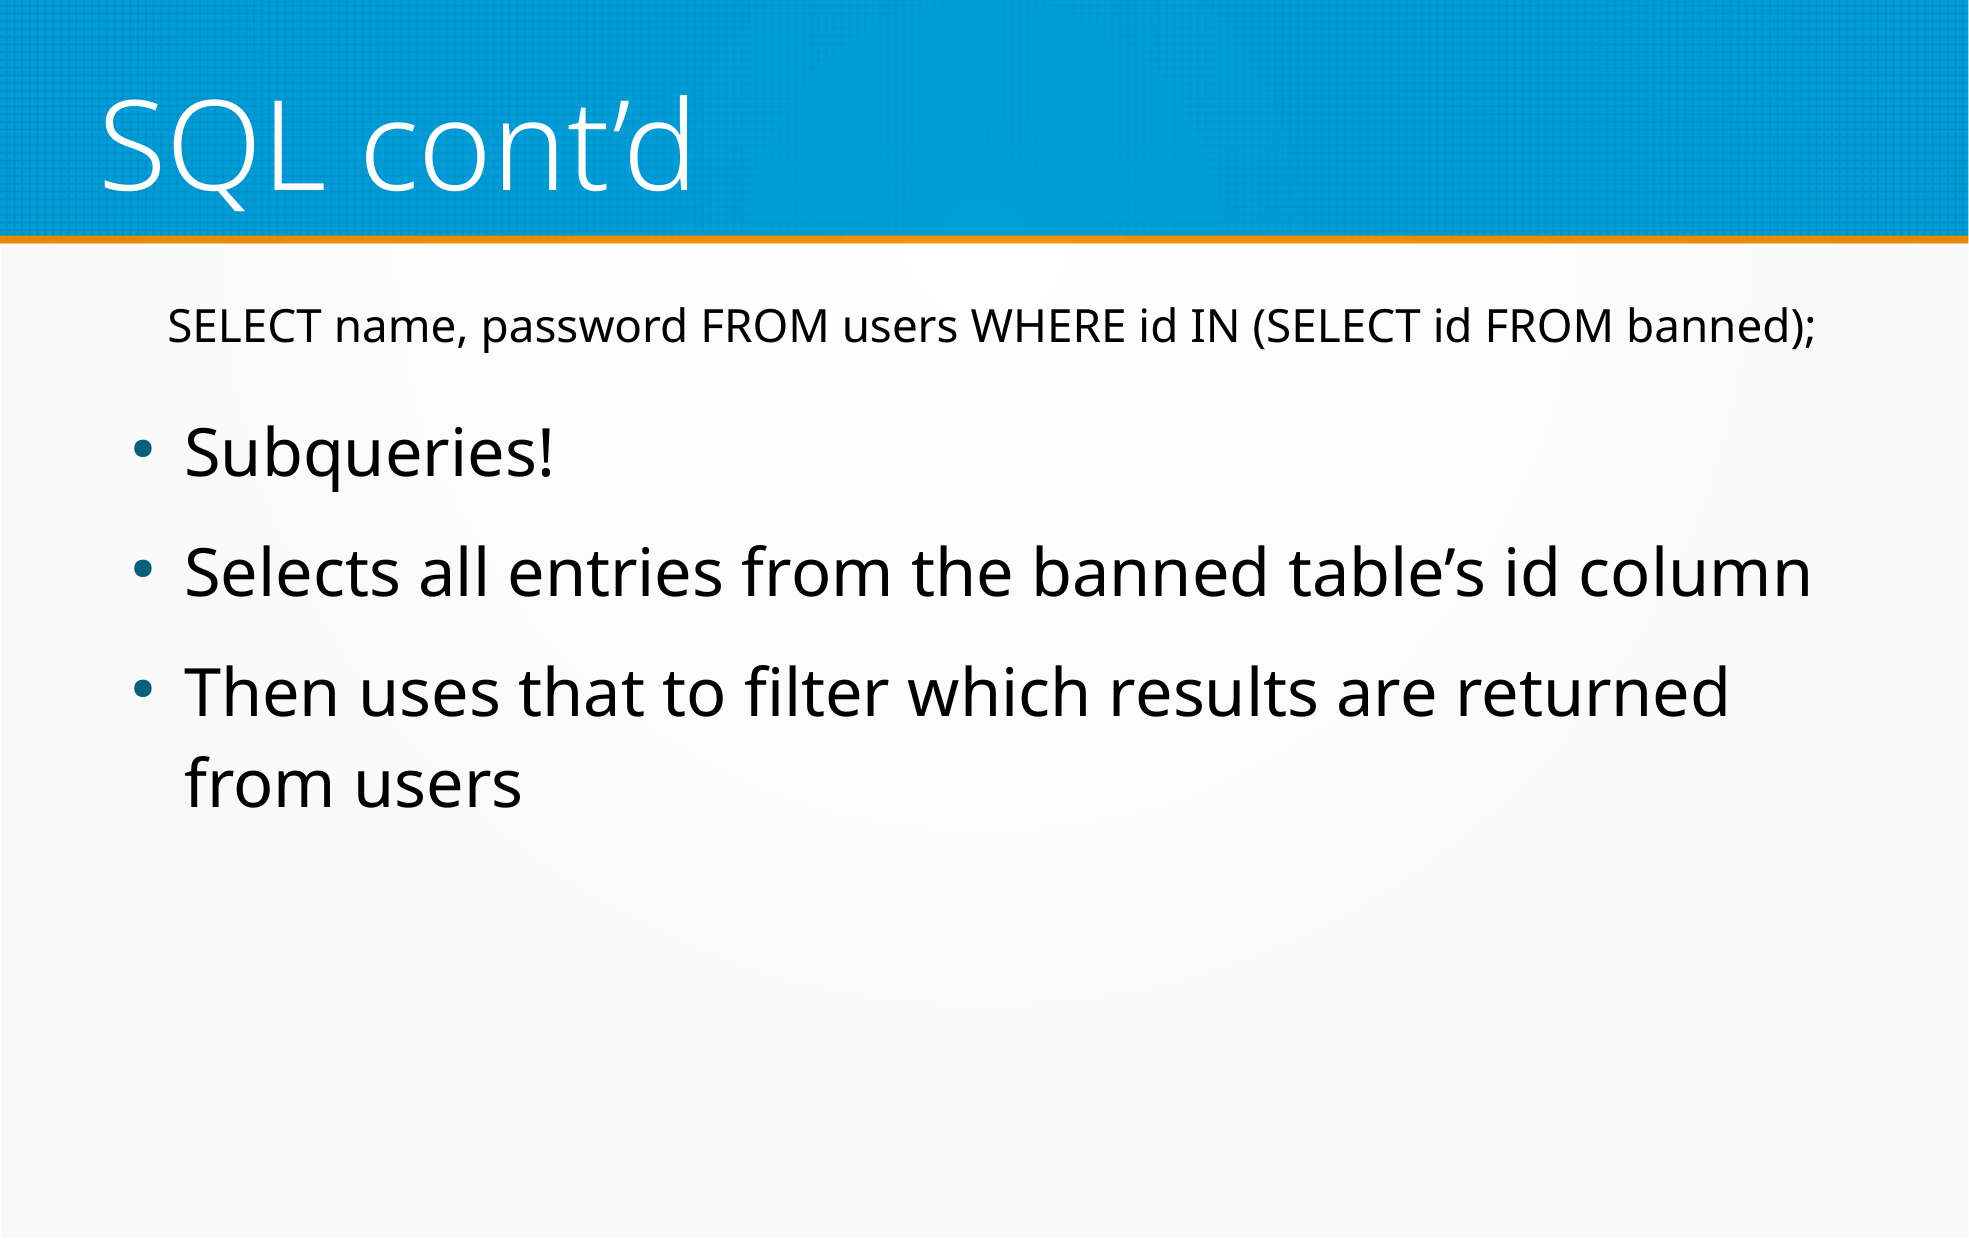

# SQL cont’d
SELECT name, password FROM users WHERE id IN (SELECT id FROM banned);
Subqueries!
Selects all entries from the banned table’s id column
Then uses that to filter which results are returned from users